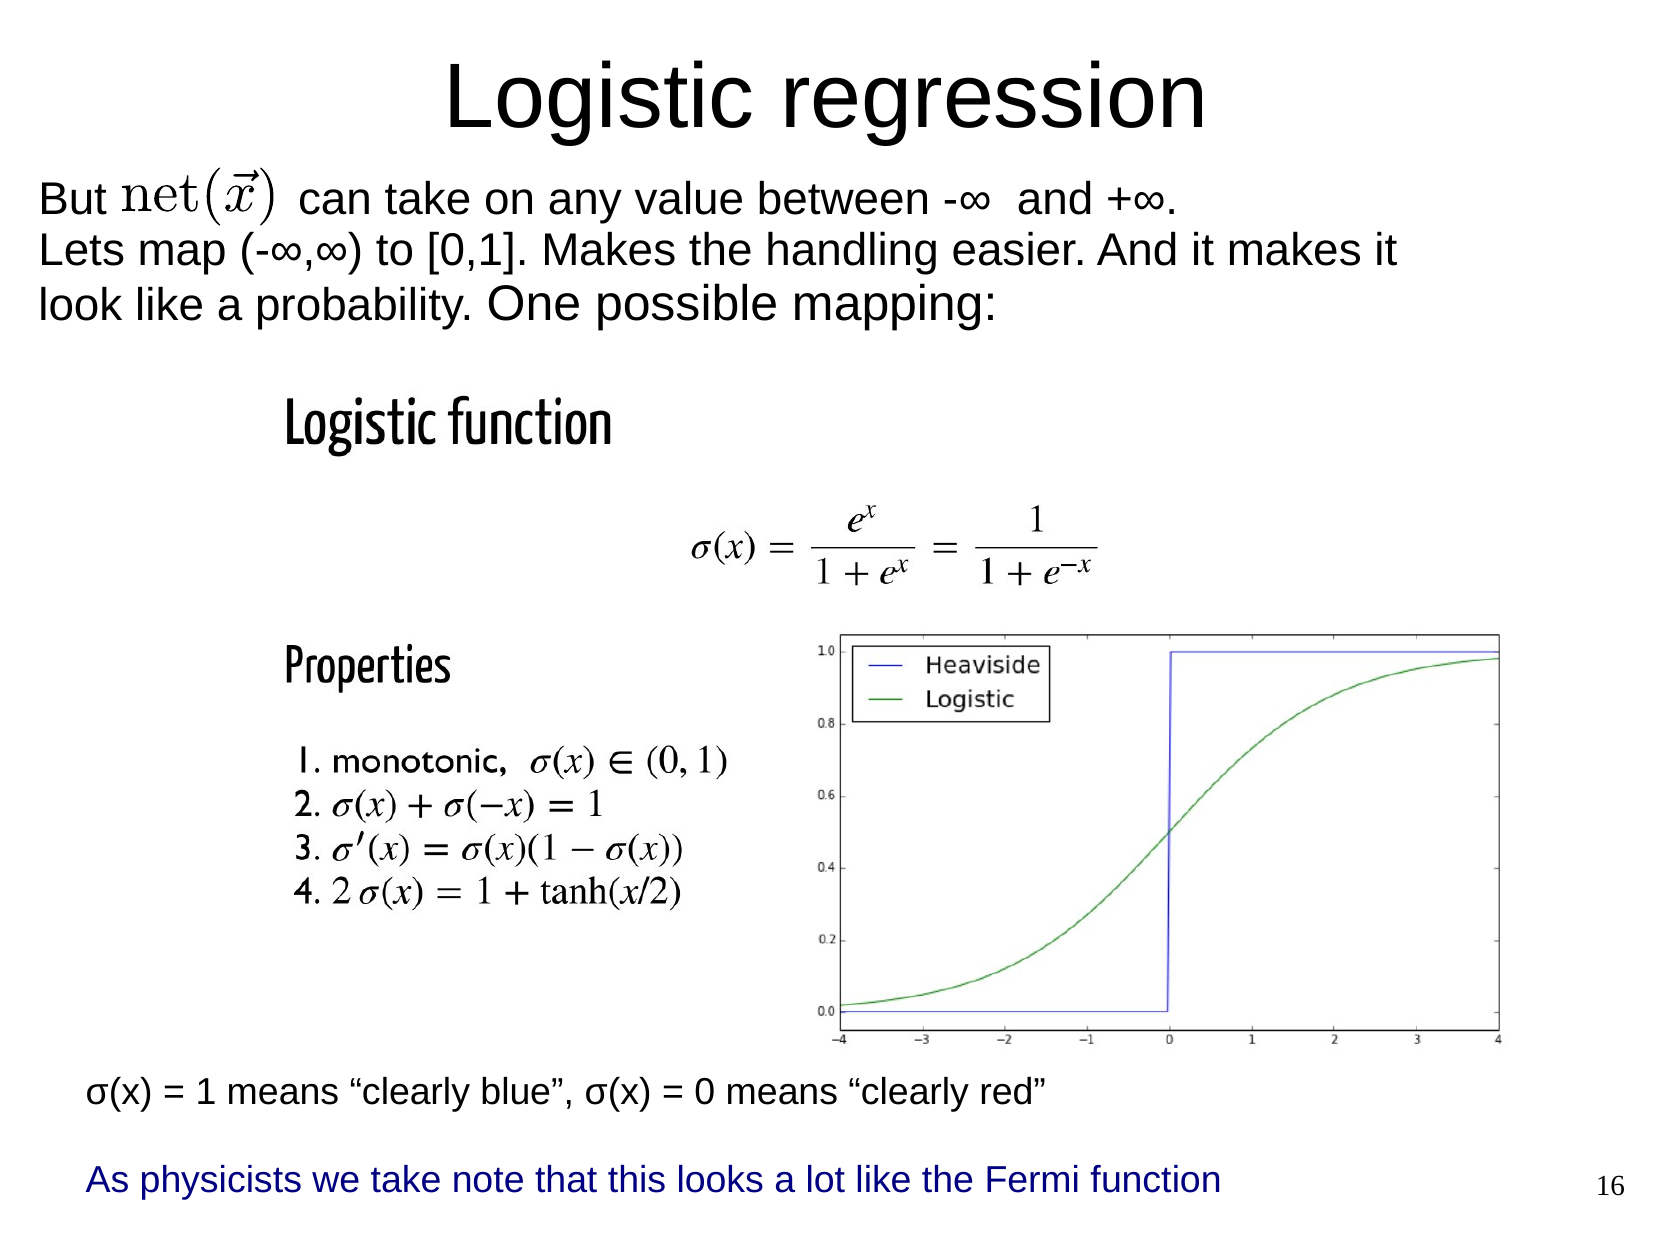

# Logistic regression
But can take on any value between -∞ and +∞.
Lets map (-∞,∞) to [0,1]. Makes the handling easier. And it makes it look like a probability. One possible mapping:
σ(x) = 1 means “clearly blue”, σ(x) = 0 means “clearly red”
As physicists we take note that this looks a lot like the Fermi function
16